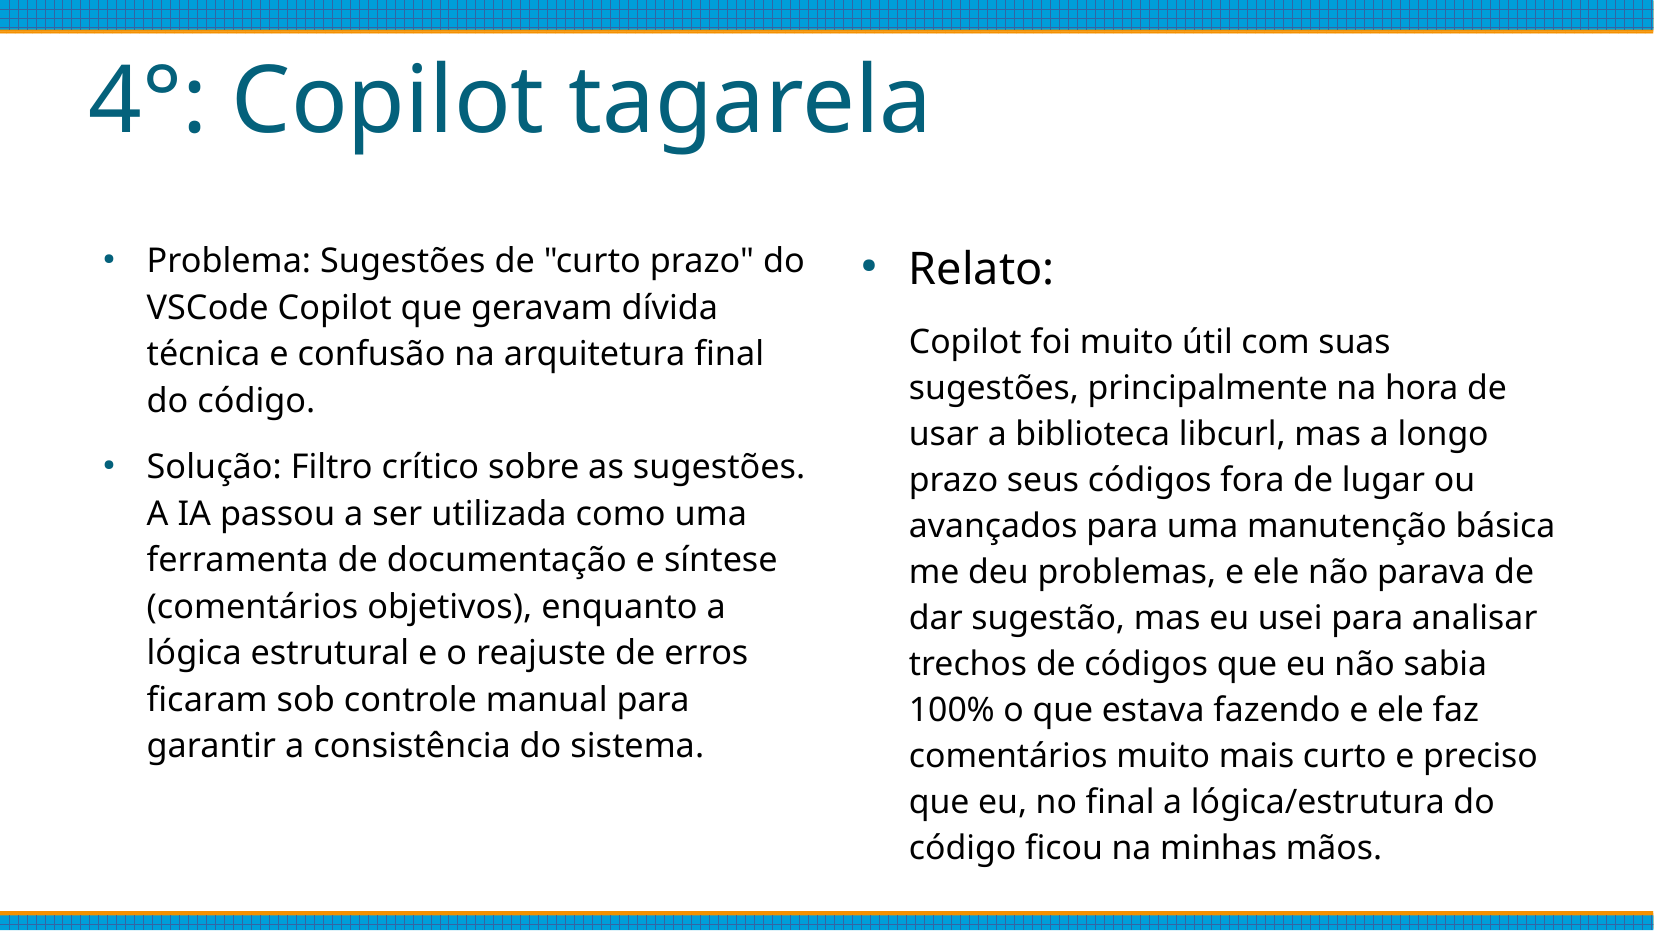

# 4°: Copilot tagarela
Problema: Sugestões de "curto prazo" do VSCode Copilot que geravam dívida técnica e confusão na arquitetura final do código.
Solução: Filtro crítico sobre as sugestões. A IA passou a ser utilizada como uma ferramenta de documentação e síntese (comentários objetivos), enquanto a lógica estrutural e o reajuste de erros ficaram sob controle manual para garantir a consistência do sistema.
Relato:
Copilot foi muito útil com suas sugestões, principalmente na hora de usar a biblioteca libcurl, mas a longo prazo seus códigos fora de lugar ou avançados para uma manutenção básica me deu problemas, e ele não parava de dar sugestão, mas eu usei para analisar trechos de códigos que eu não sabia 100% o que estava fazendo e ele faz comentários muito mais curto e preciso que eu, no final a lógica/estrutura do código ficou na minhas mãos.